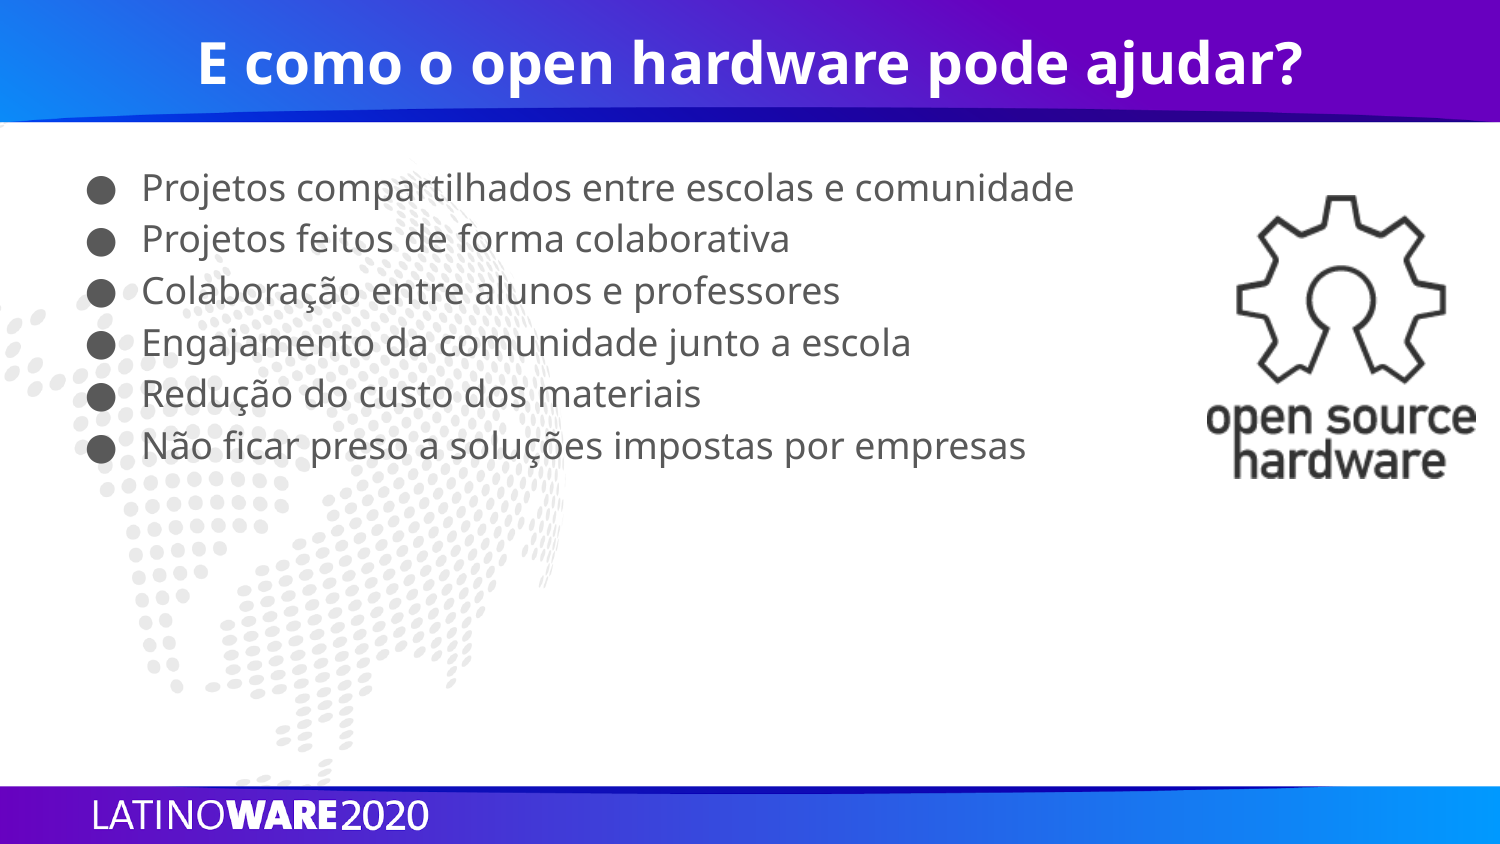

# E como o open hardware pode ajudar?
Projetos compartilhados entre escolas e comunidade
Projetos feitos de forma colaborativa
Colaboração entre alunos e professores
Engajamento da comunidade junto a escola
Redução do custo dos materiais
Não ficar preso a soluções impostas por empresas